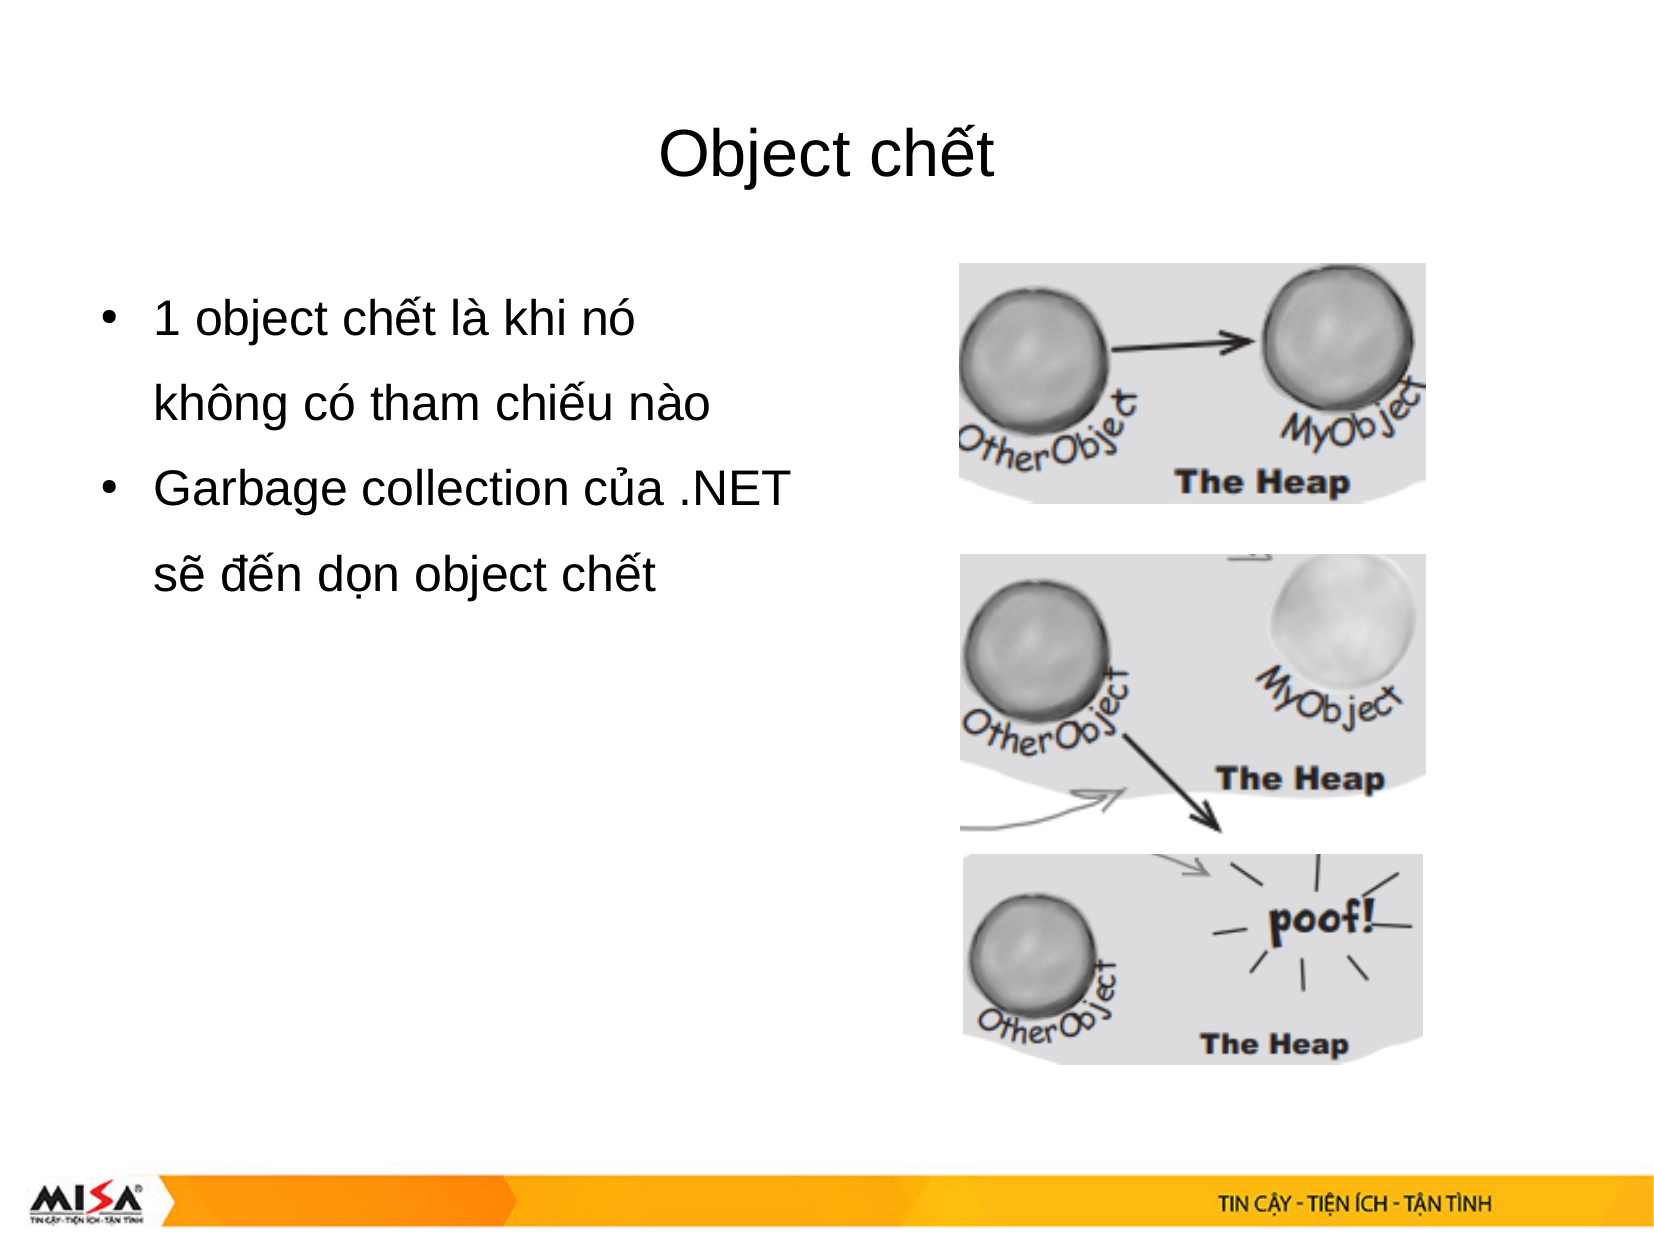

# Object chết
1 object chết là khi nó
không có tham chiếu nào
Garbage collection của .NET
sẽ đến dọn object chết